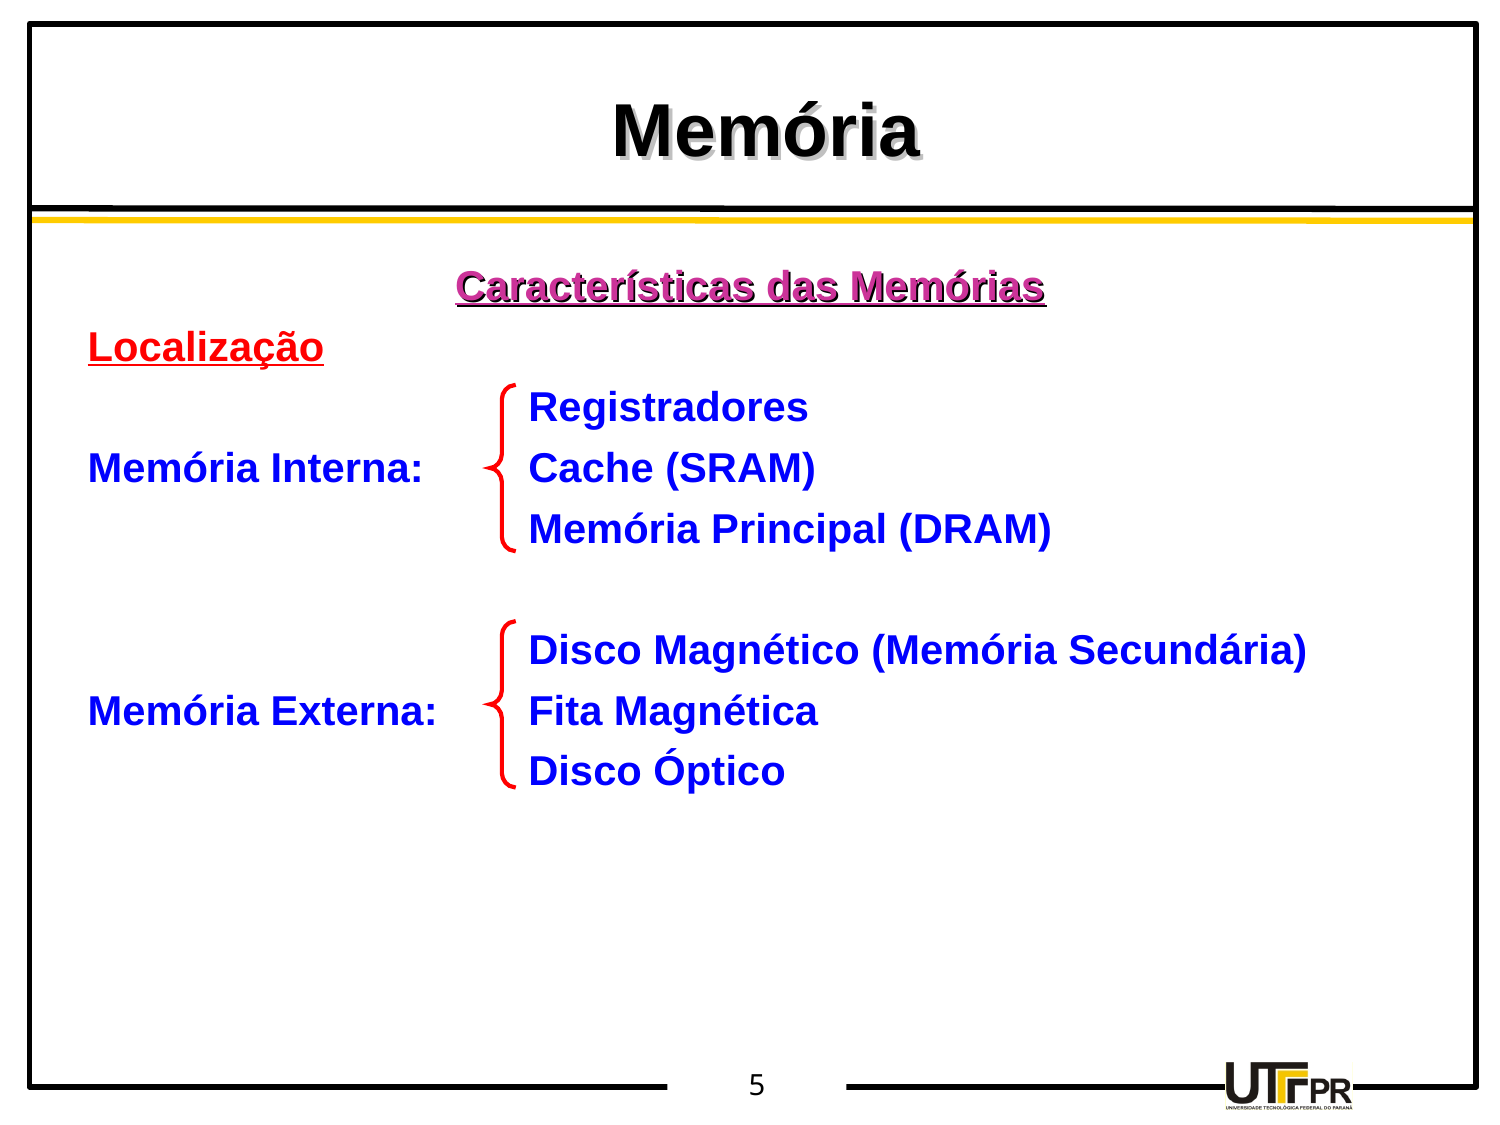

Memória
# Características das Memórias
Localização
				Registradores
Memória Interna: 	Cache (SRAM)
				Memória Principal (DRAM)
				Disco Magnético (Memória Secundária)
Memória Externa: 	Fita Magnética
				Disco Óptico